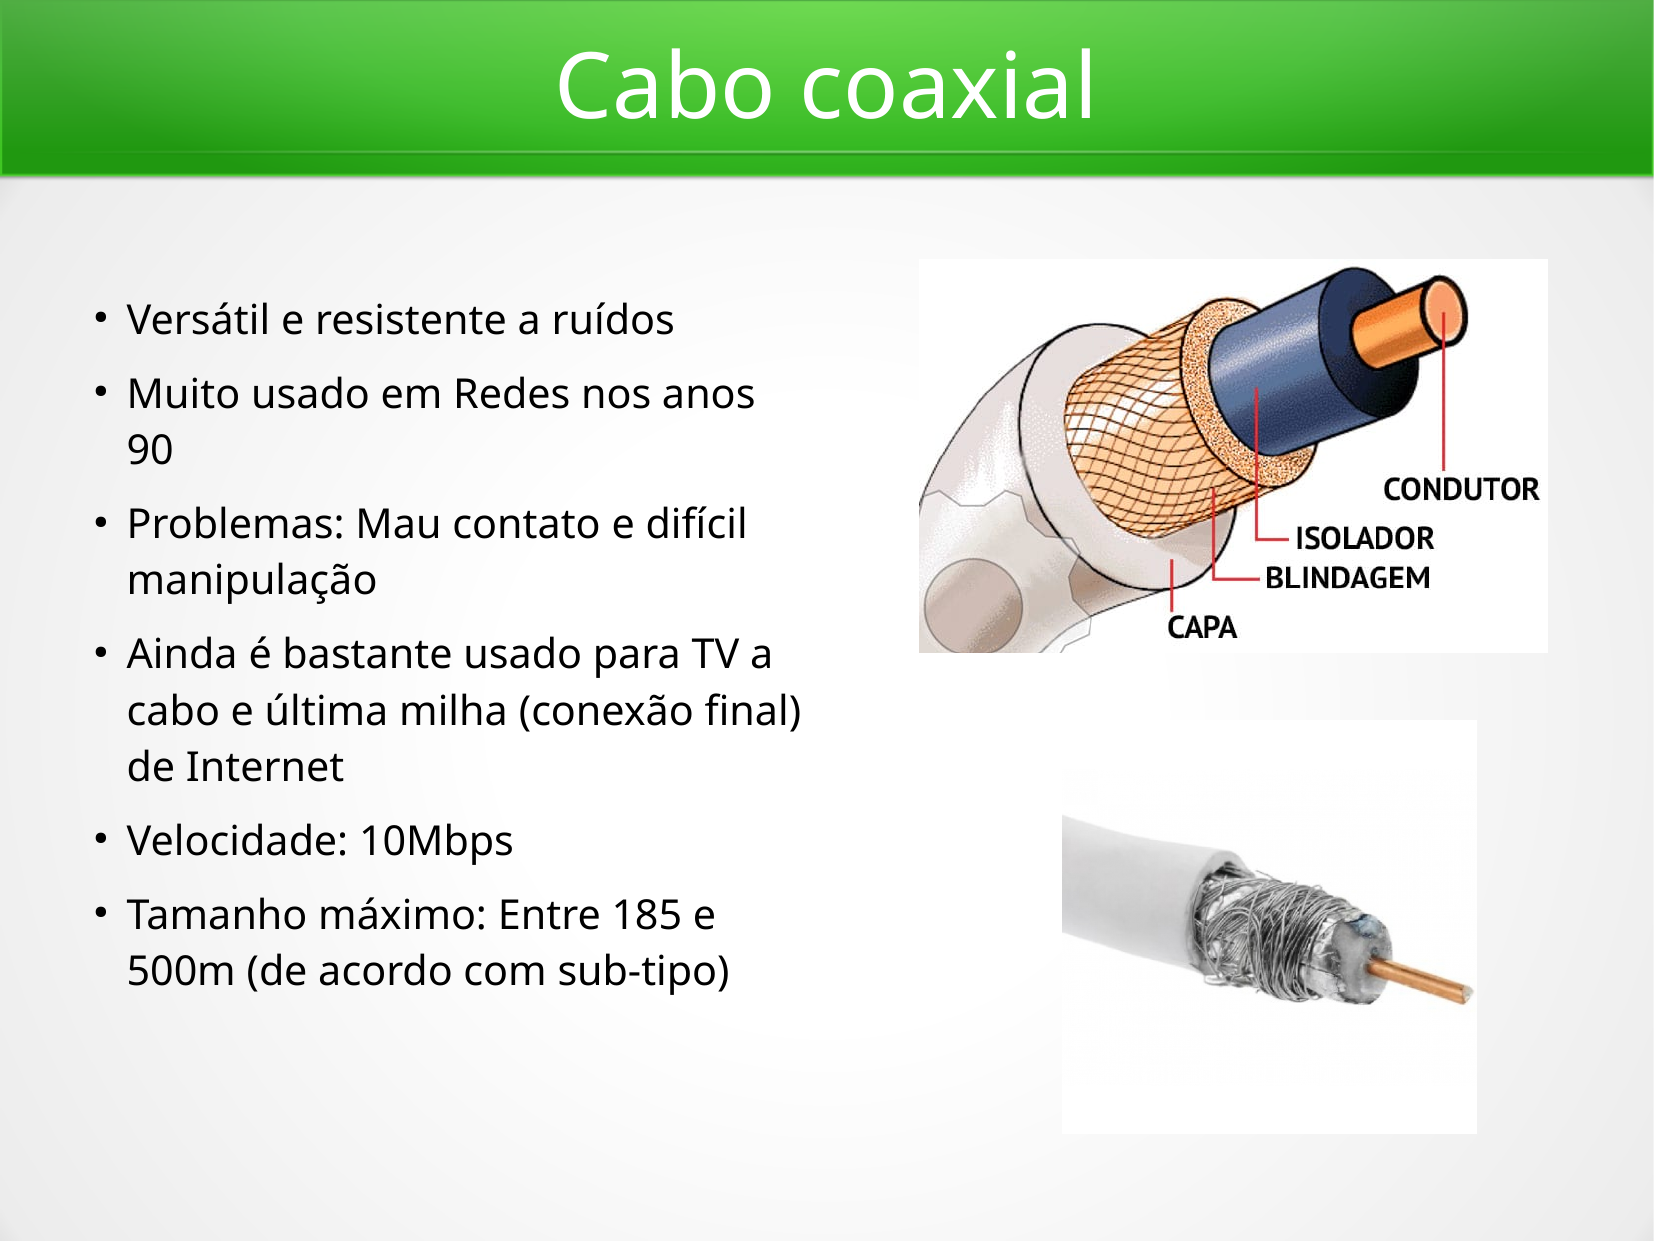

Cabo coaxial
# Versátil e resistente a ruídos
Muito usado em Redes nos anos 90
Problemas: Mau contato e difícil manipulação
Ainda é bastante usado para TV a cabo e última milha (conexão final) de Internet
Velocidade: 10Mbps
Tamanho máximo: Entre 185 e 500m (de acordo com sub-tipo)